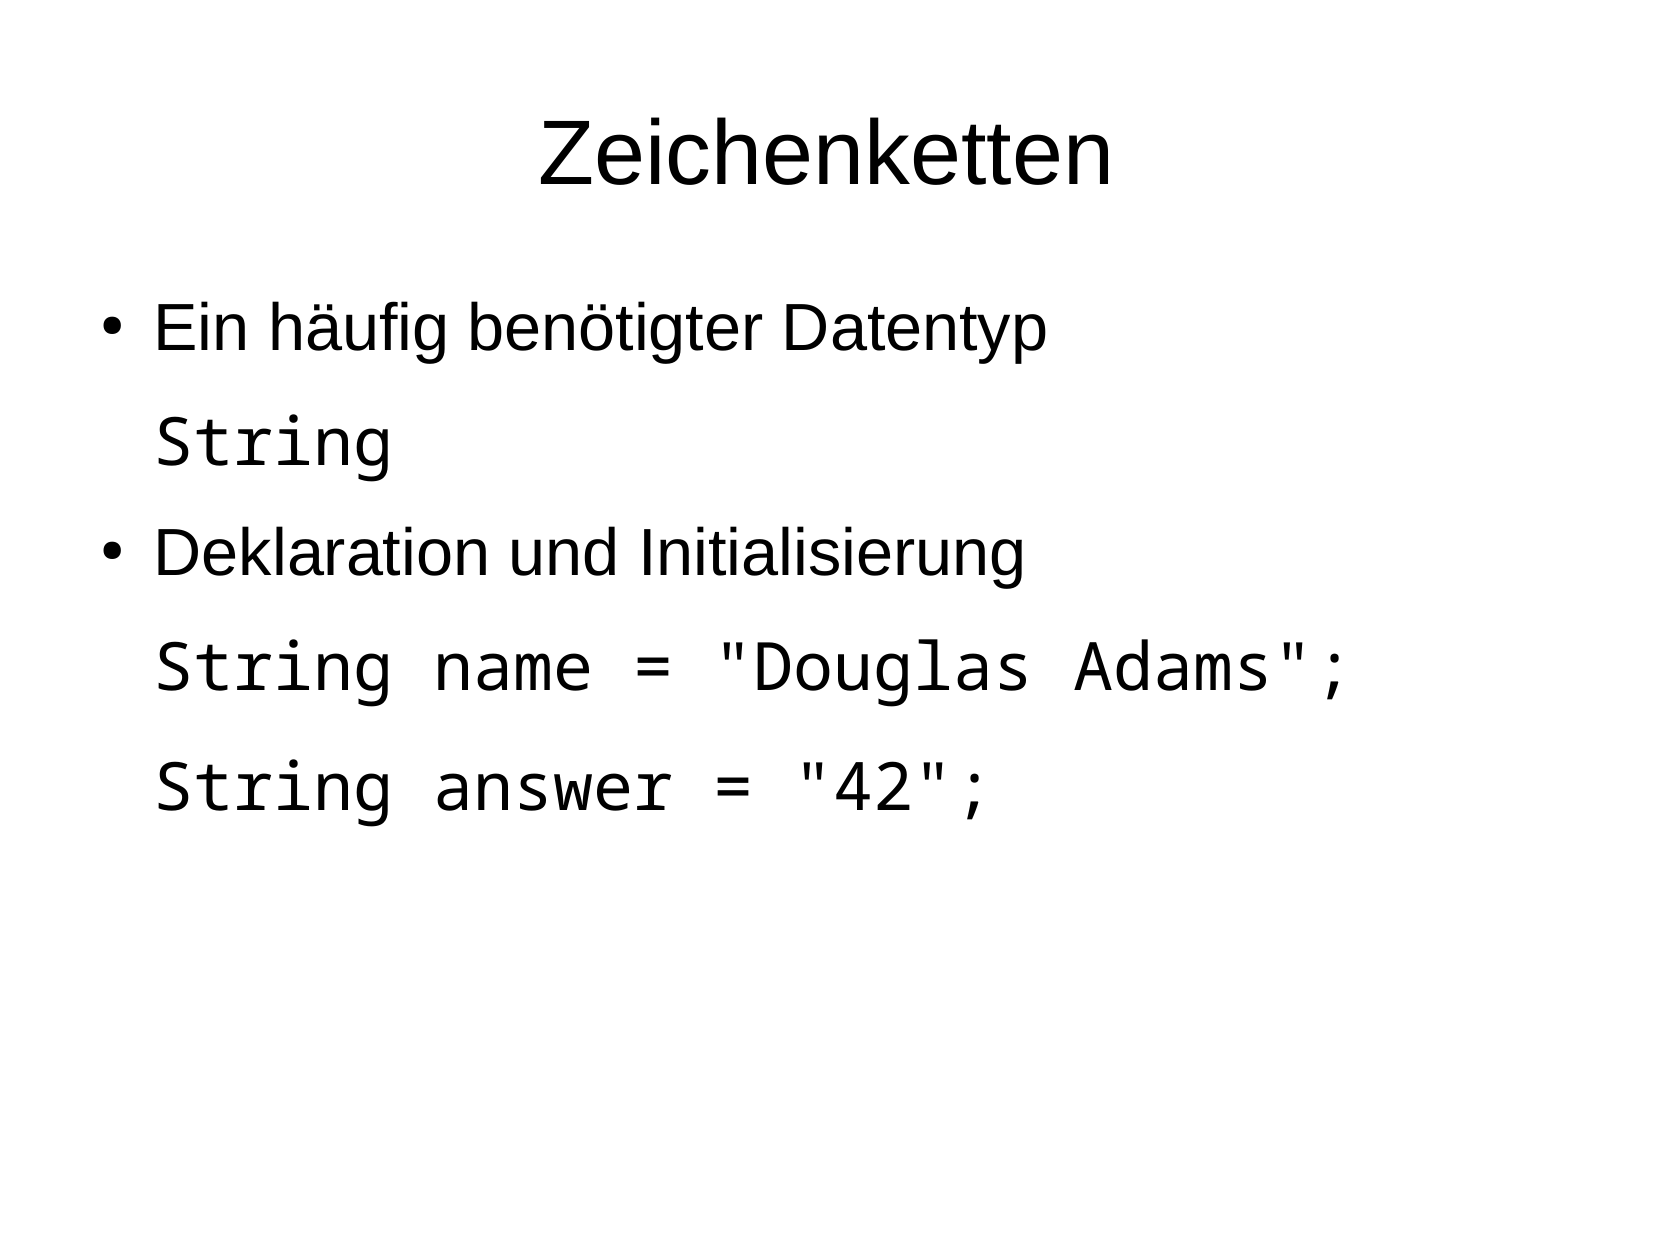

# Zeichenketten
Ein häufig benötigter Datentyp
String
Deklaration und Initialisierung
String name = "Douglas Adams";
String answer = "42";